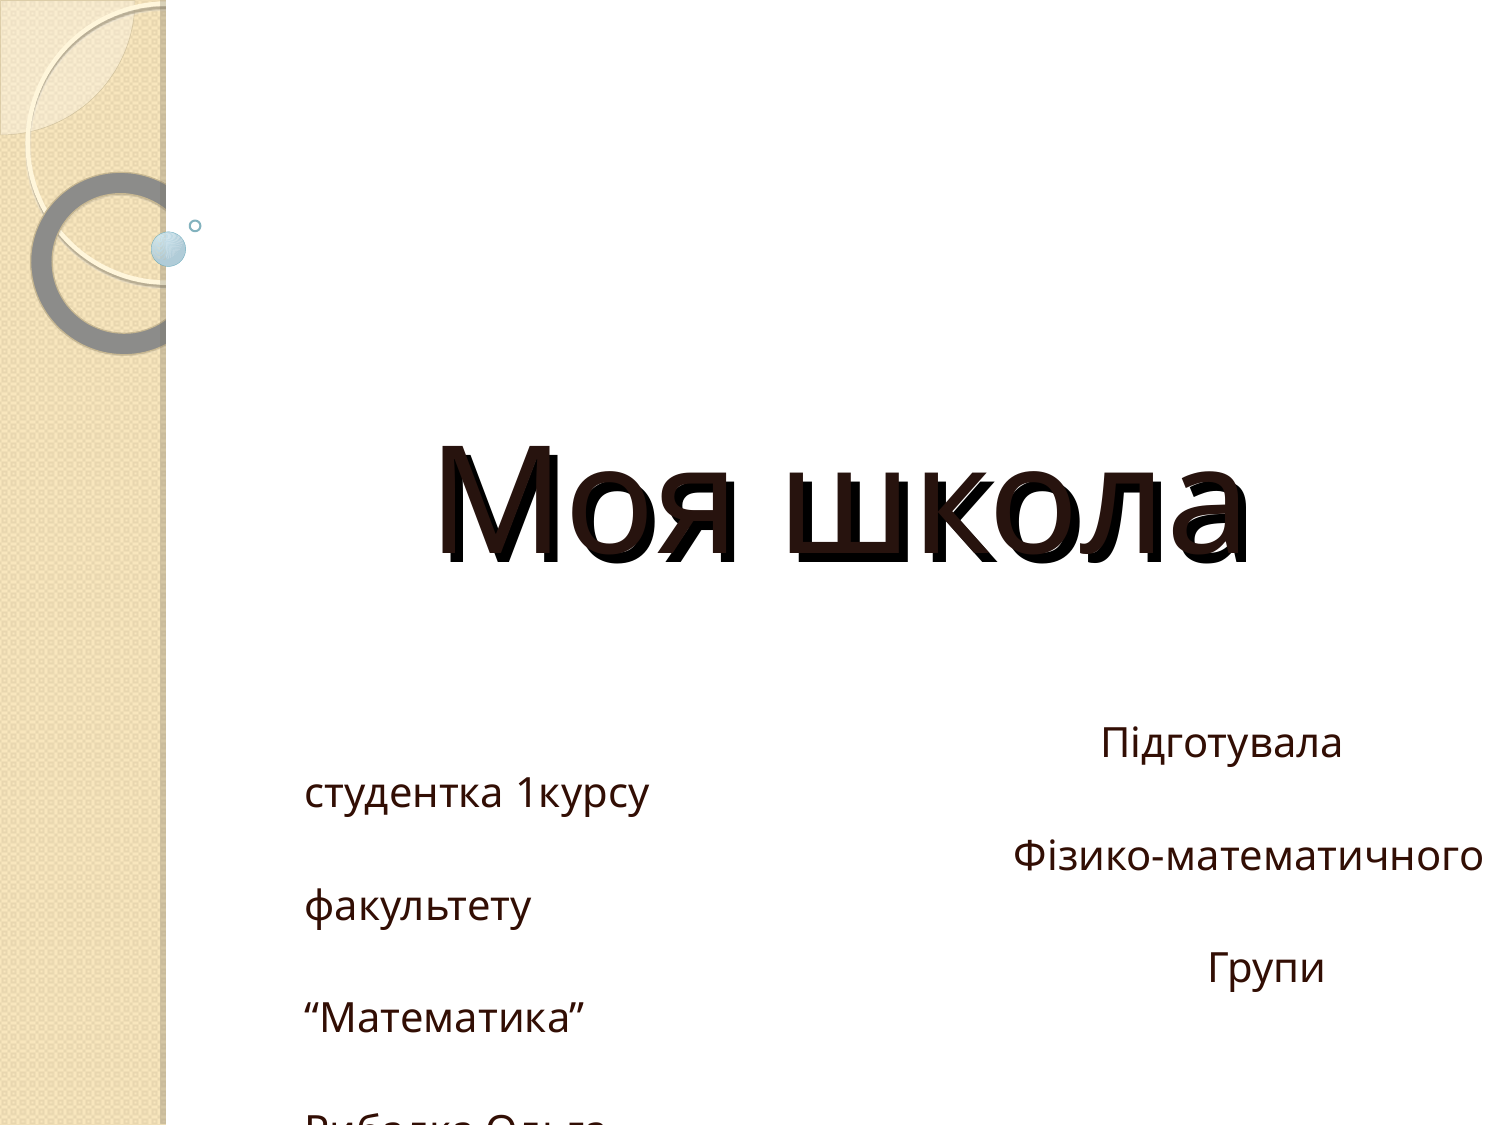

# Моя школа
 Підготувала студентка 1курсу
 Фізико-математичного факультету
 Групи “Математика”
 Рибалка Ольга